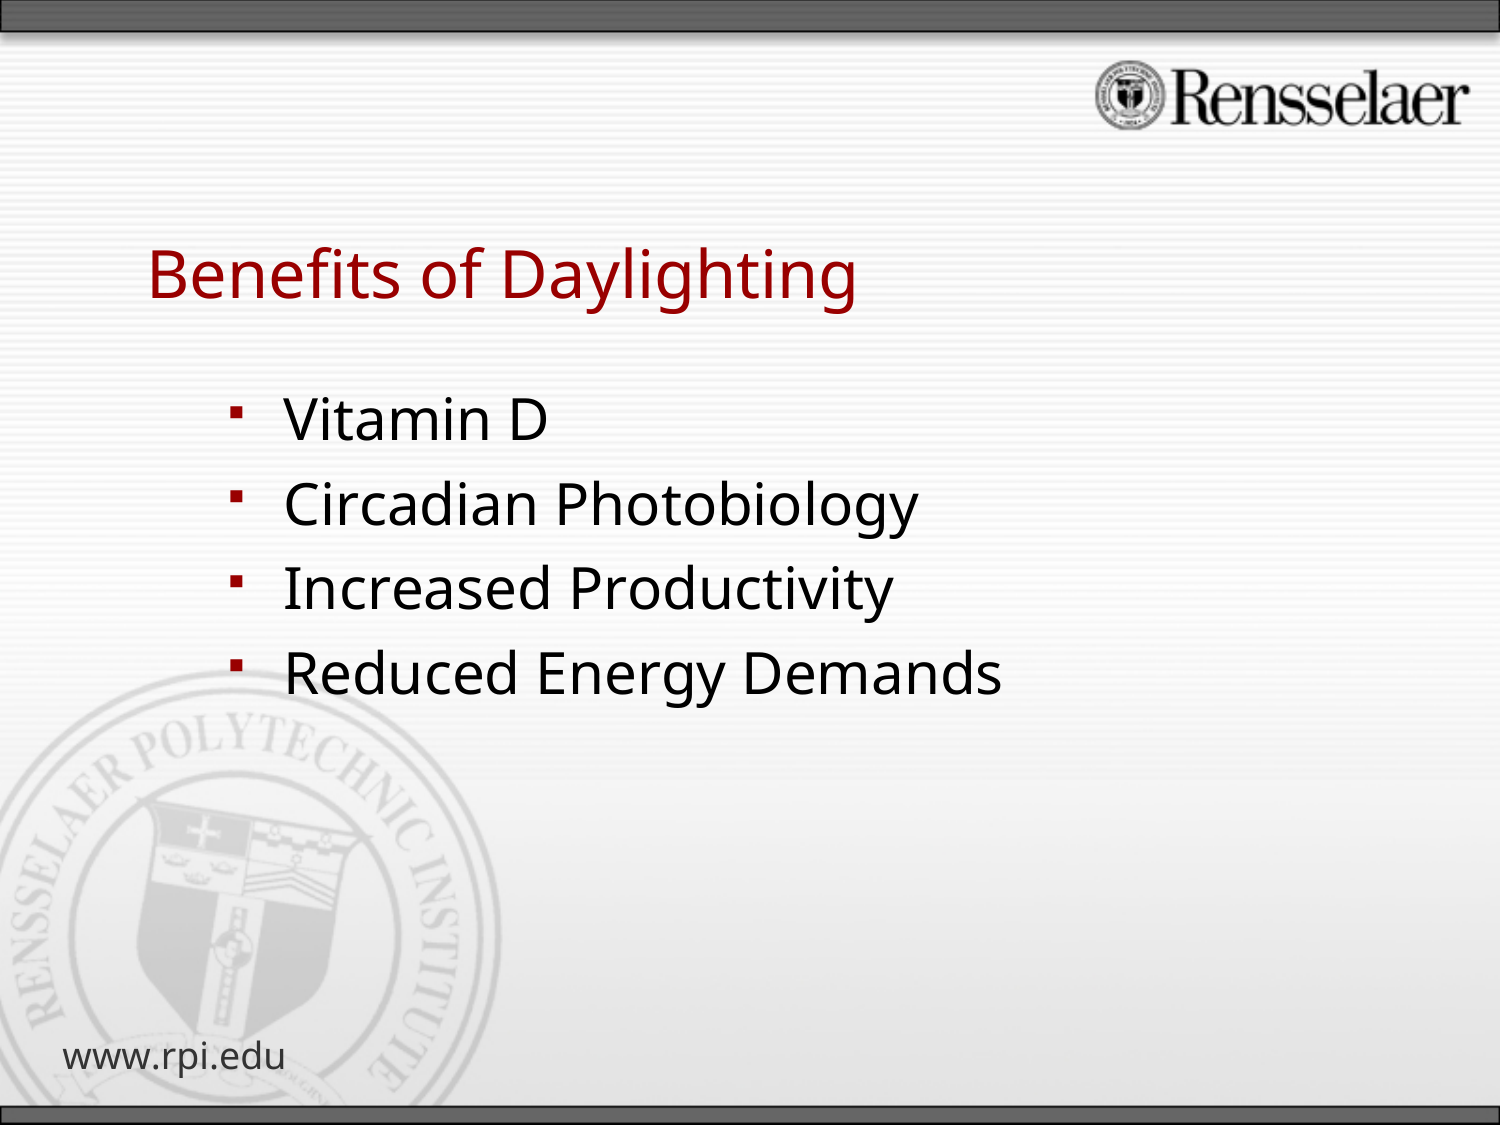

# Benefits of Daylighting
Vitamin D
Circadian Photobiology
Increased Productivity
Reduced Energy Demands